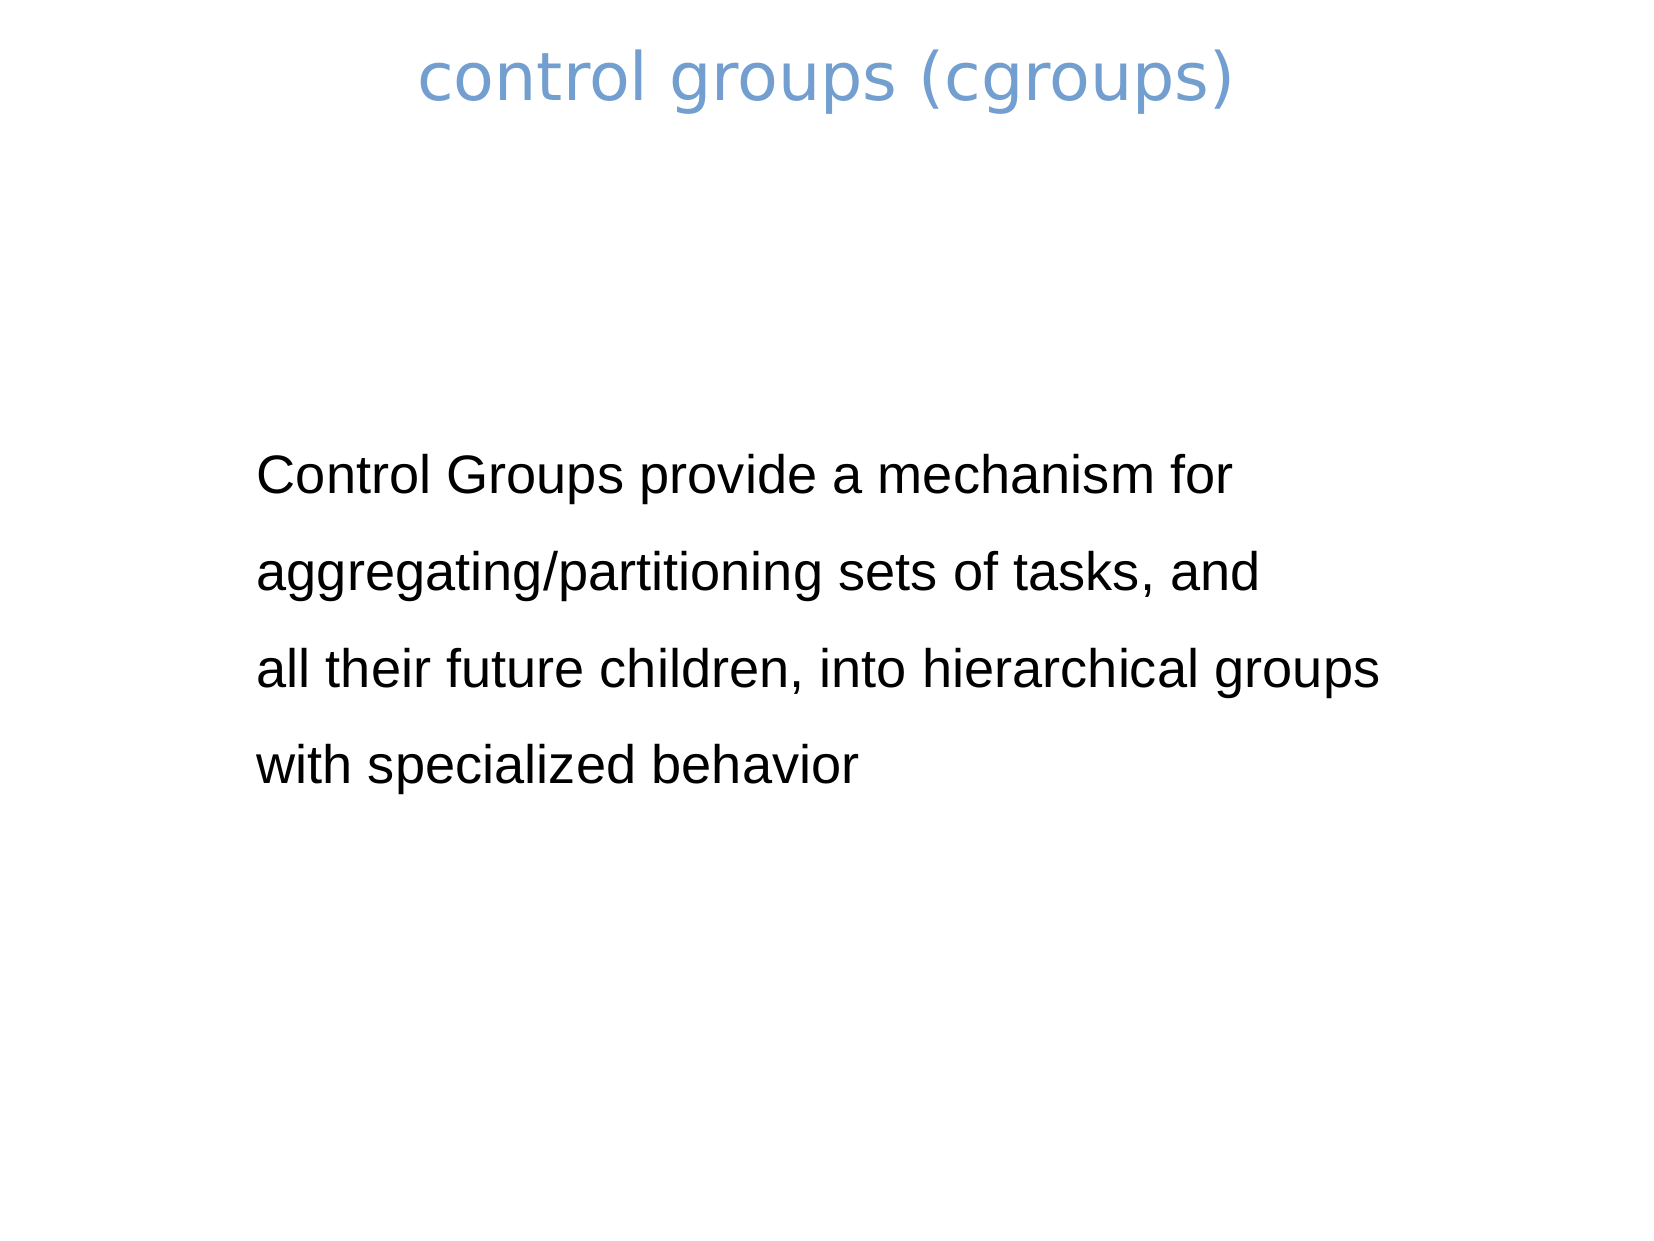

control groups (cgroups)
Control Groups provide a mechanism for
aggregating/partitioning sets of tasks, and
all their future children, into hierarchical groups
with specialized behavior